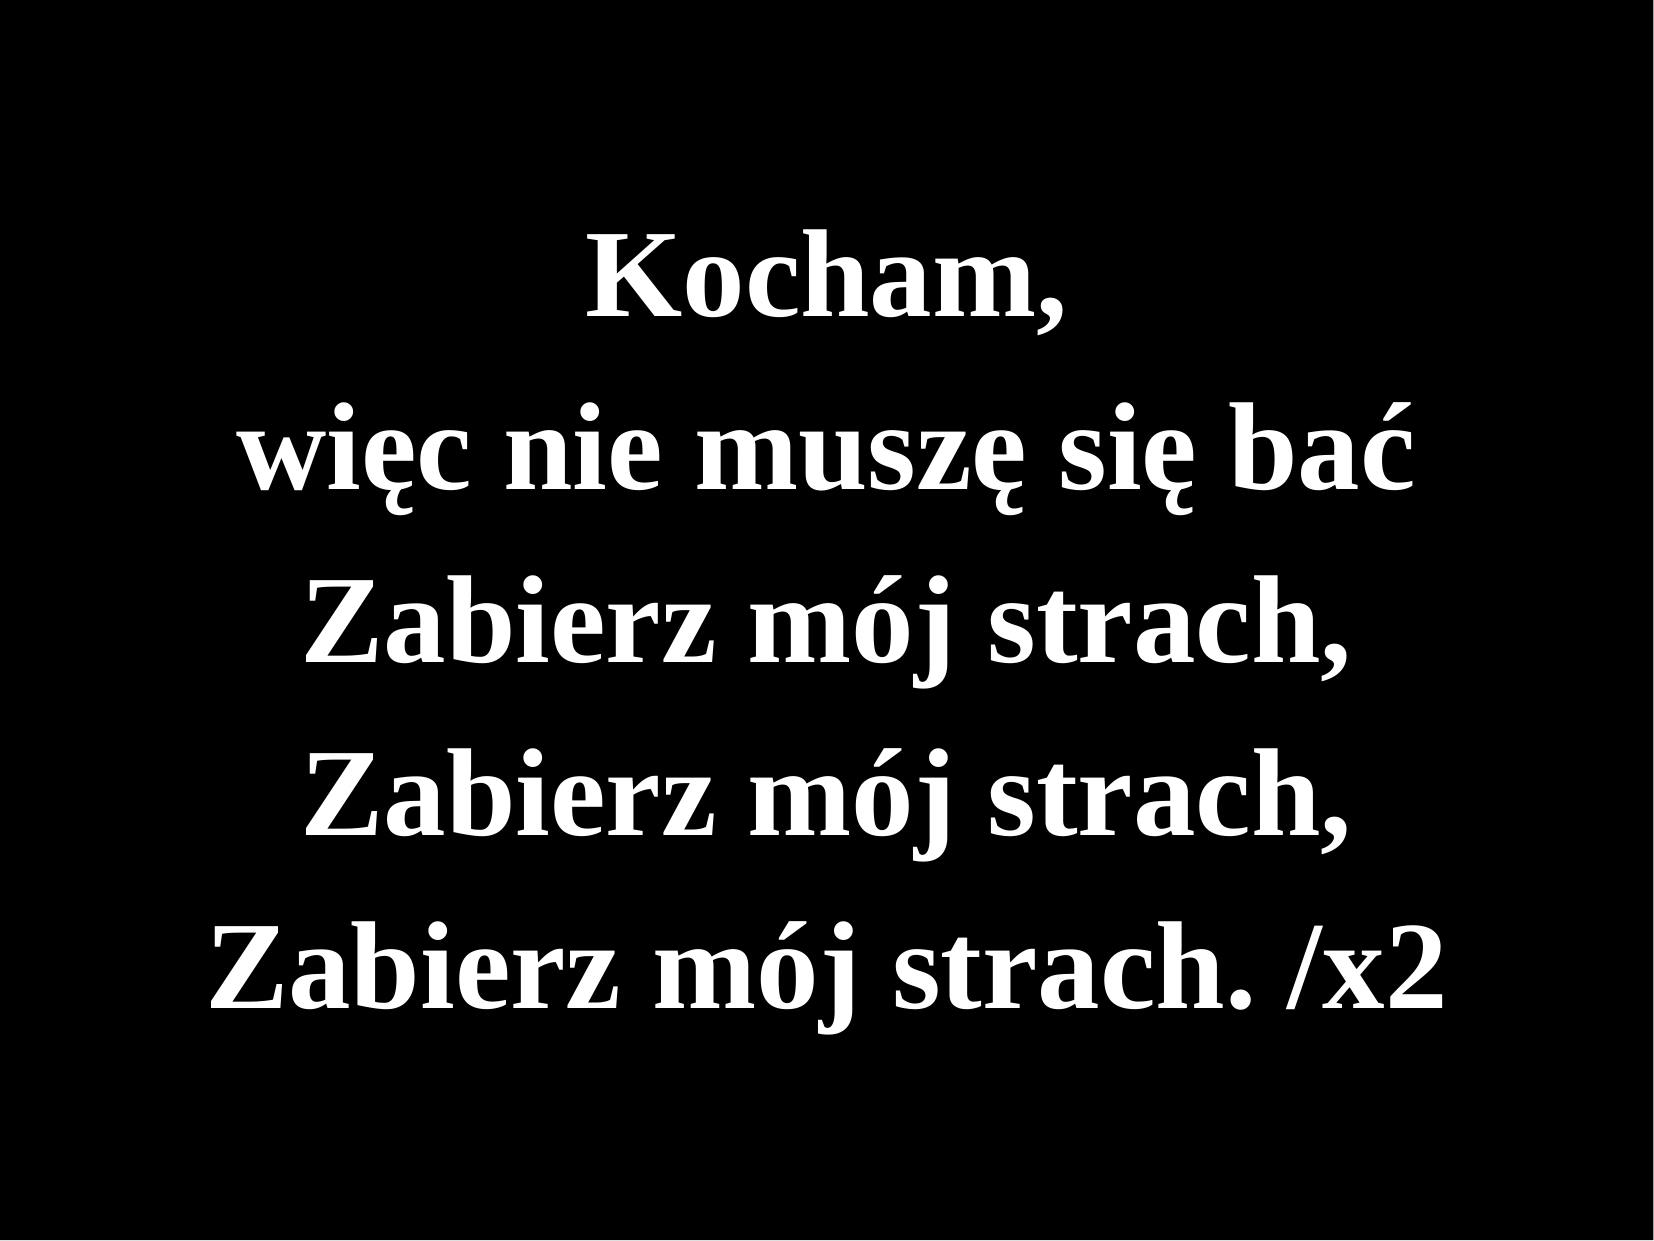

# Kocham, ppp więc nie muszę się bać ppp Zabierz mój strach, ppp Zabierz mój strach, ppp Zabierz mój strach. /x2